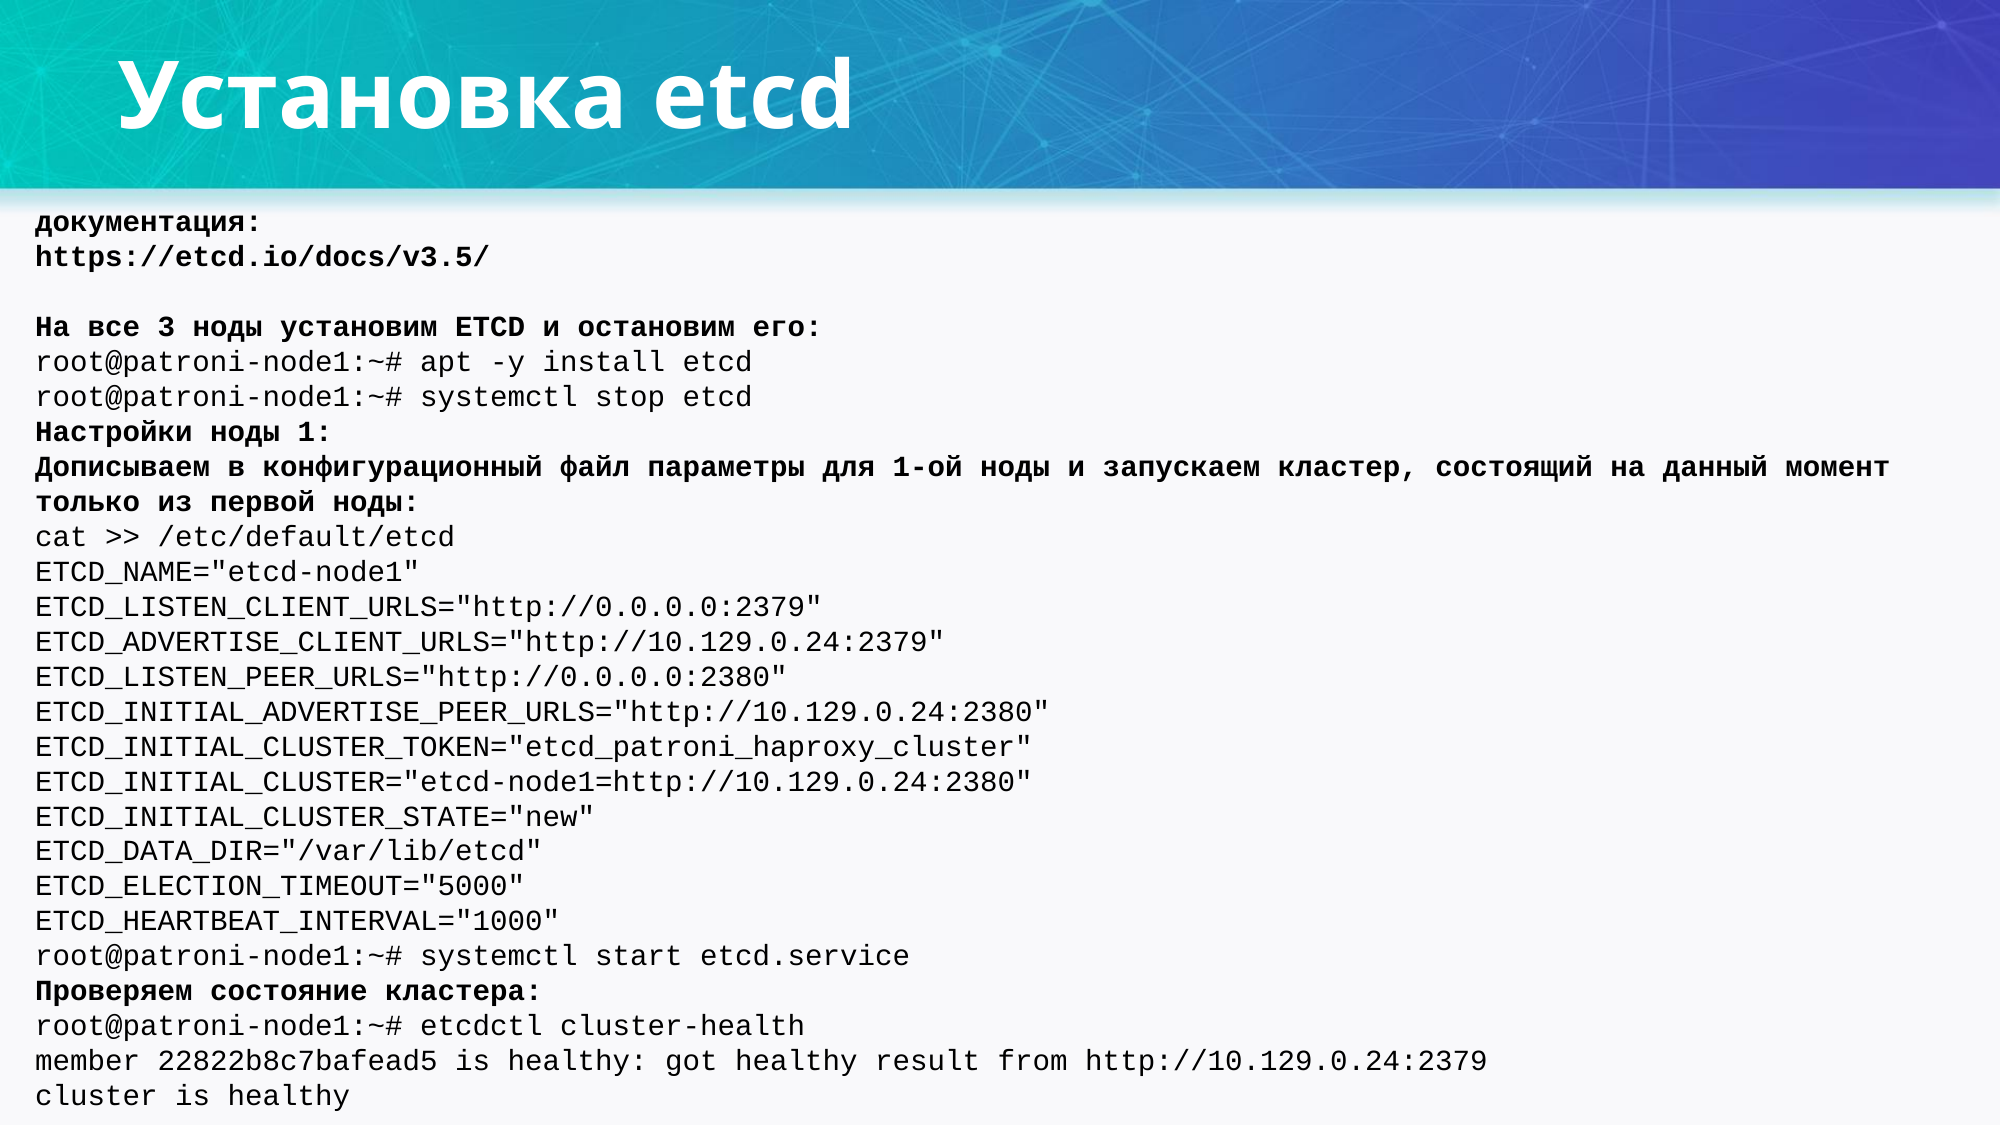

Установка etcd
документация:
https://etcd.io/docs/v3.5/
На все 3 ноды установим ETCD и остановим его:
root@patroni-node1:~# apt -y install etcd
root@patroni-node1:~# systemctl stop etcd
Настройки ноды 1:
Дописываем в конфигурационный файл параметры для 1-ой ноды и запускаем кластер, состоящий на данный момент только из первой ноды:
cat >> /etc/default/etcd
ETCD_NAME="etcd-node1"
ETCD_LISTEN_CLIENT_URLS="http://0.0.0.0:2379"
ETCD_ADVERTISE_CLIENT_URLS="http://10.129.0.24:2379"
ETCD_LISTEN_PEER_URLS="http://0.0.0.0:2380"
ETCD_INITIAL_ADVERTISE_PEER_URLS="http://10.129.0.24:2380"
ETCD_INITIAL_CLUSTER_TOKEN="etcd_patroni_haproxy_cluster"
ETCD_INITIAL_CLUSTER="etcd-node1=http://10.129.0.24:2380"
ETCD_INITIAL_CLUSTER_STATE="new"
ETCD_DATA_DIR="/var/lib/etcd"
ETCD_ELECTION_TIMEOUT="5000"
ETCD_HEARTBEAT_INTERVAL="1000"
root@patroni-node1:~# systemctl start etcd.service
Проверяем состояние кластера:
root@patroni-node1:~# etcdctl cluster-health
member 22822b8c7bafead5 is healthy: got healthy result from http://10.129.0.24:2379
cluster is healthy